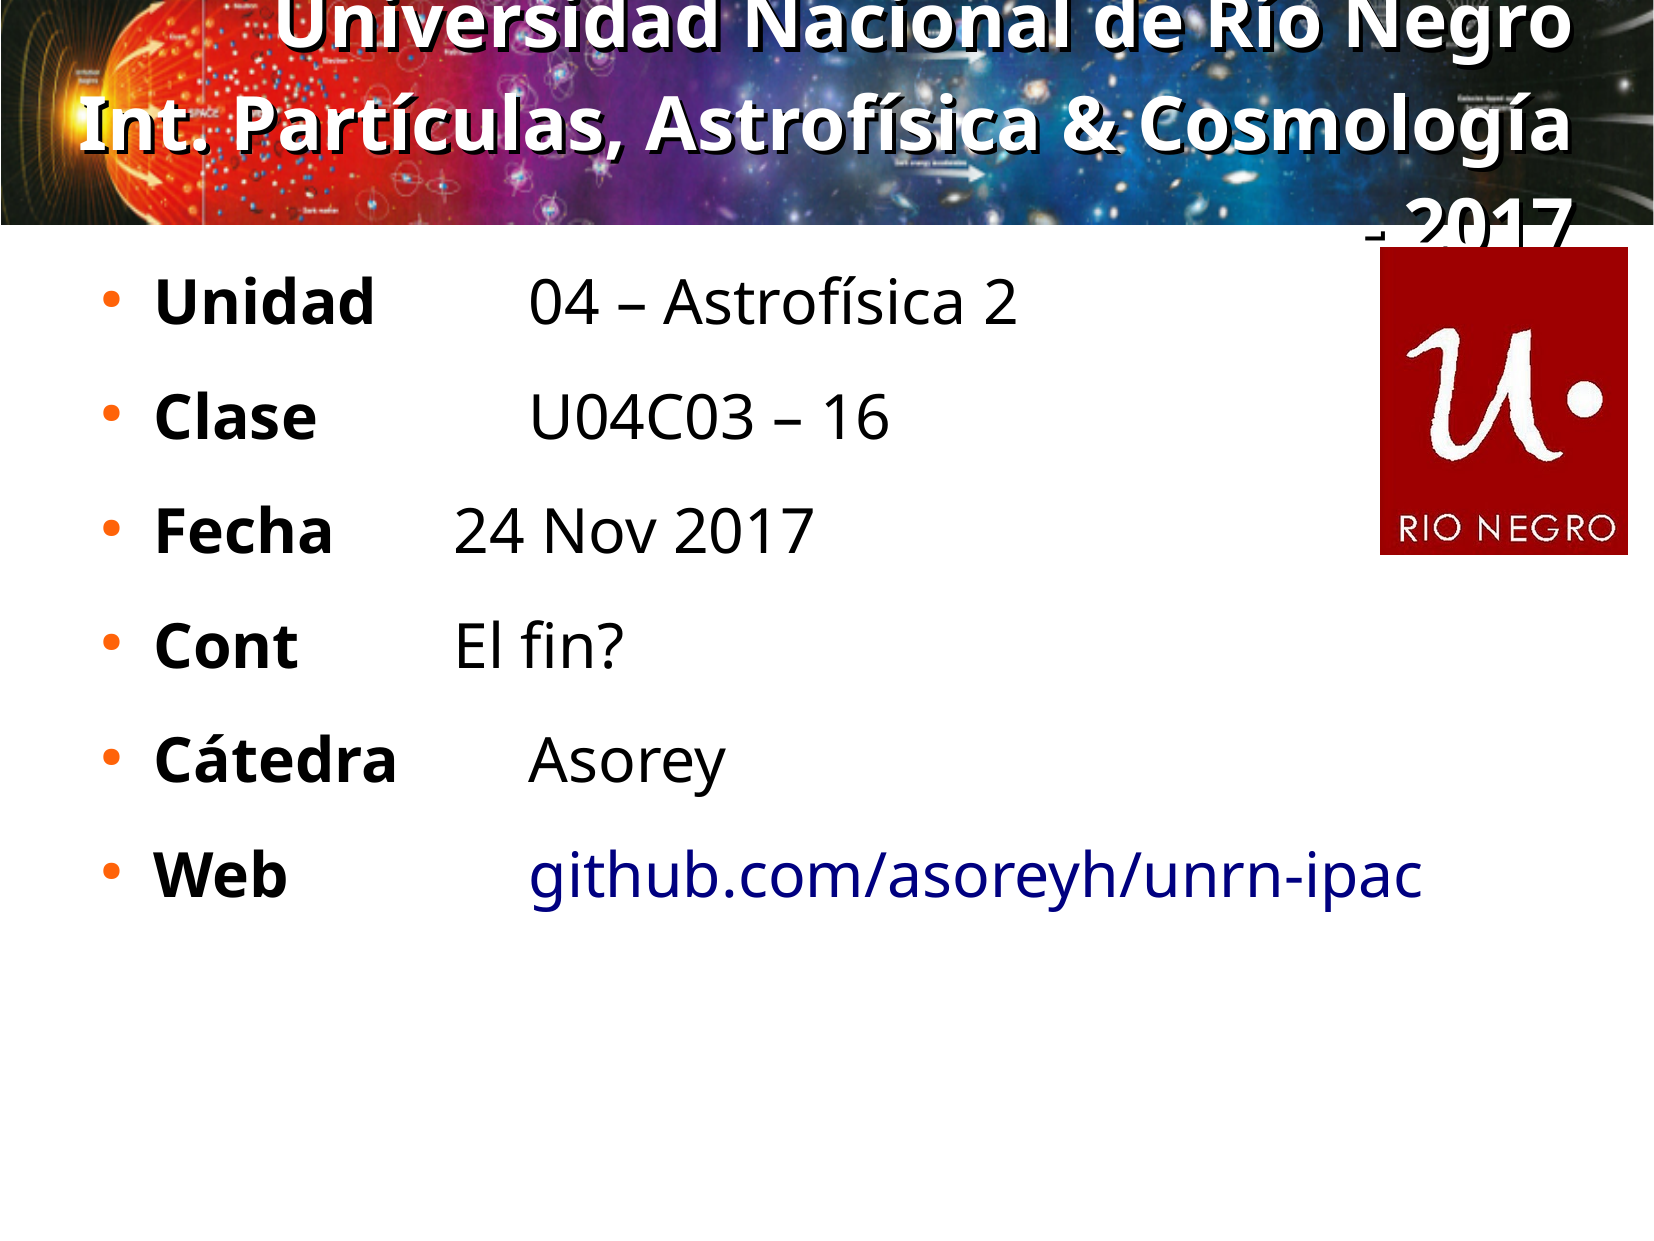

# Universidad Nacional de Río Negro Int. Partículas, Astrofísica & Cosmología - 2017
Unidad 		04 – Astrofísica 2
Clase			U04C03 – 16
Fecha		24 Nov 2017
Cont			El fin?
Cátedra		Asorey
Web 			github.com/asoreyh/unrn-ipac